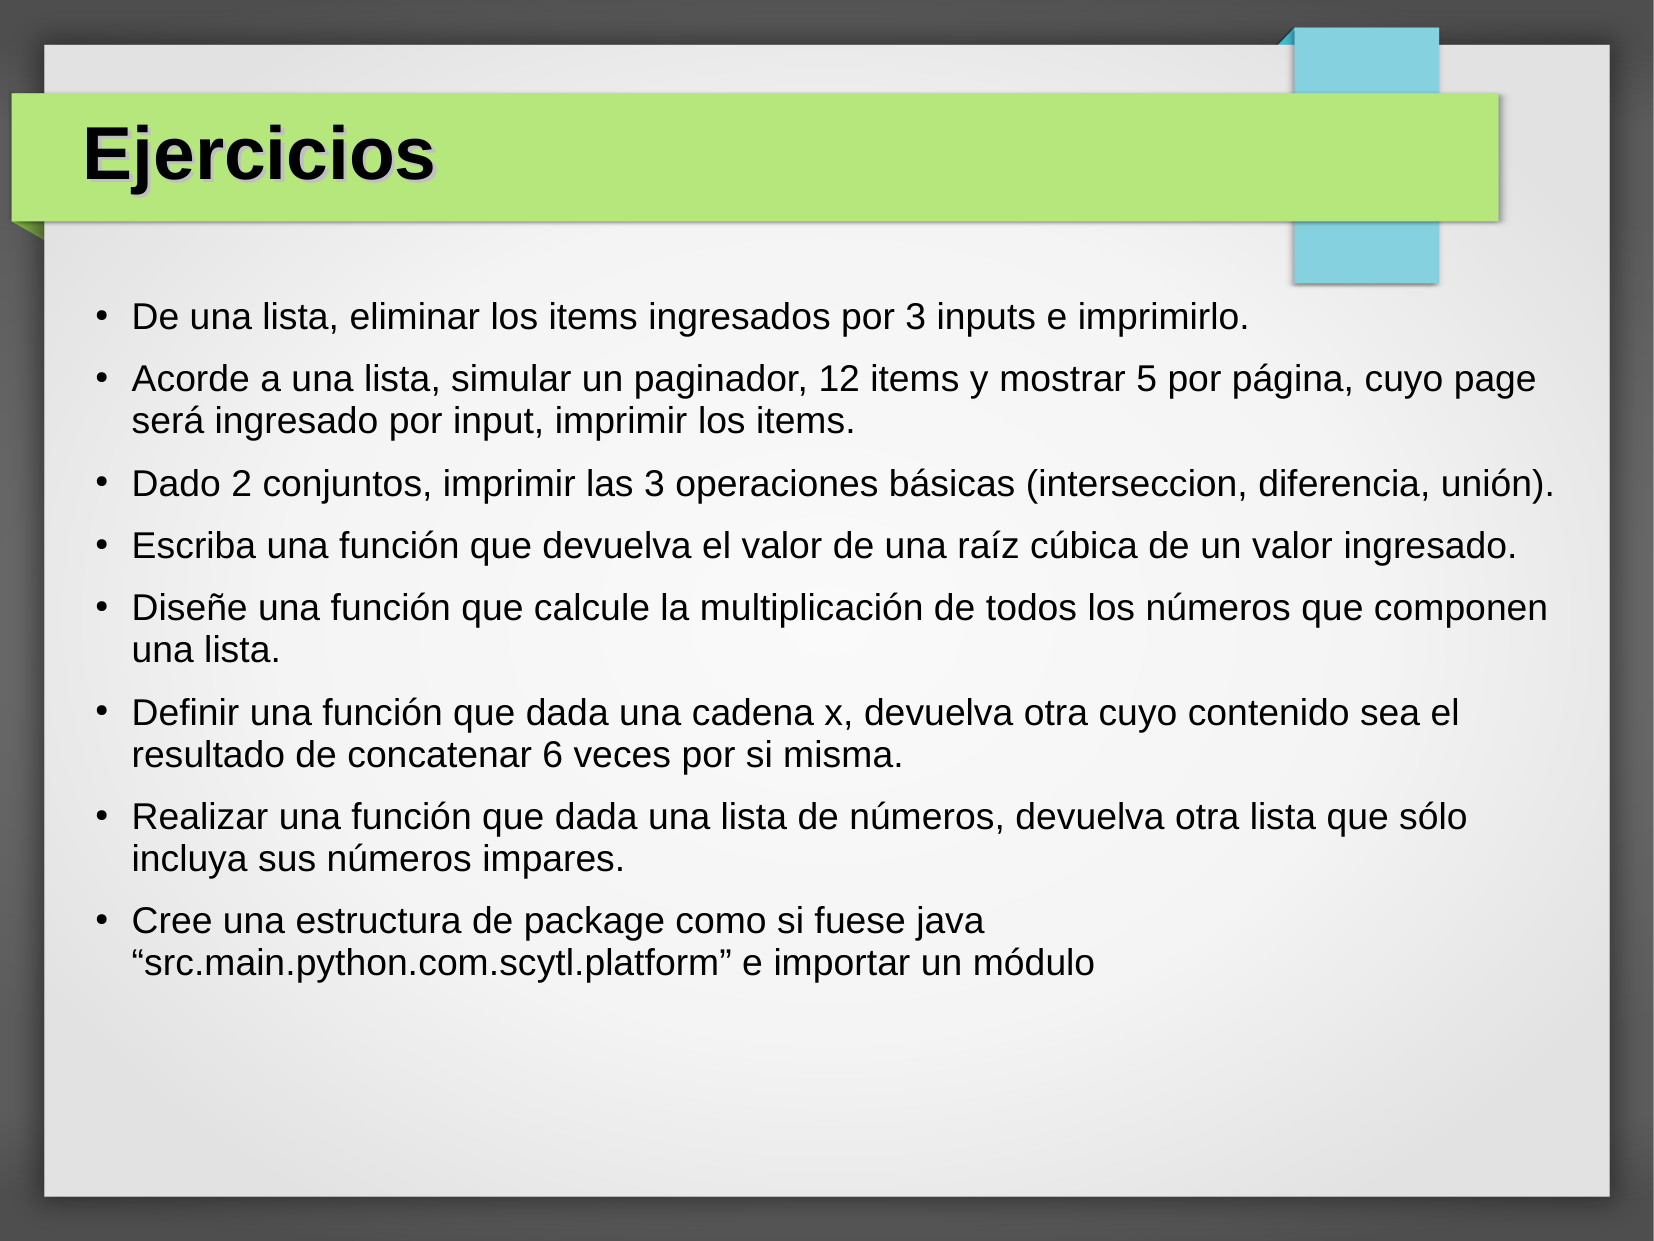

# Ejercicios
De una lista, eliminar los items ingresados por 3 inputs e imprimirlo.
Acorde a una lista, simular un paginador, 12 items y mostrar 5 por página, cuyo page será ingresado por input, imprimir los items.
Dado 2 conjuntos, imprimir las 3 operaciones básicas (interseccion, diferencia, unión).
Escriba una función que devuelva el valor de una raíz cúbica de un valor ingresado.
Diseñe una función que calcule la multiplicación de todos los números que componen una lista.
Definir una función que dada una cadena x, devuelva otra cuyo contenido sea el resultado de concatenar 6 veces por si misma.
Realizar una función que dada una lista de números, devuelva otra lista que sólo incluya sus números impares.
Cree una estructura de package como si fuese java “src.main.python.com.scytl.platform” e importar un módulo